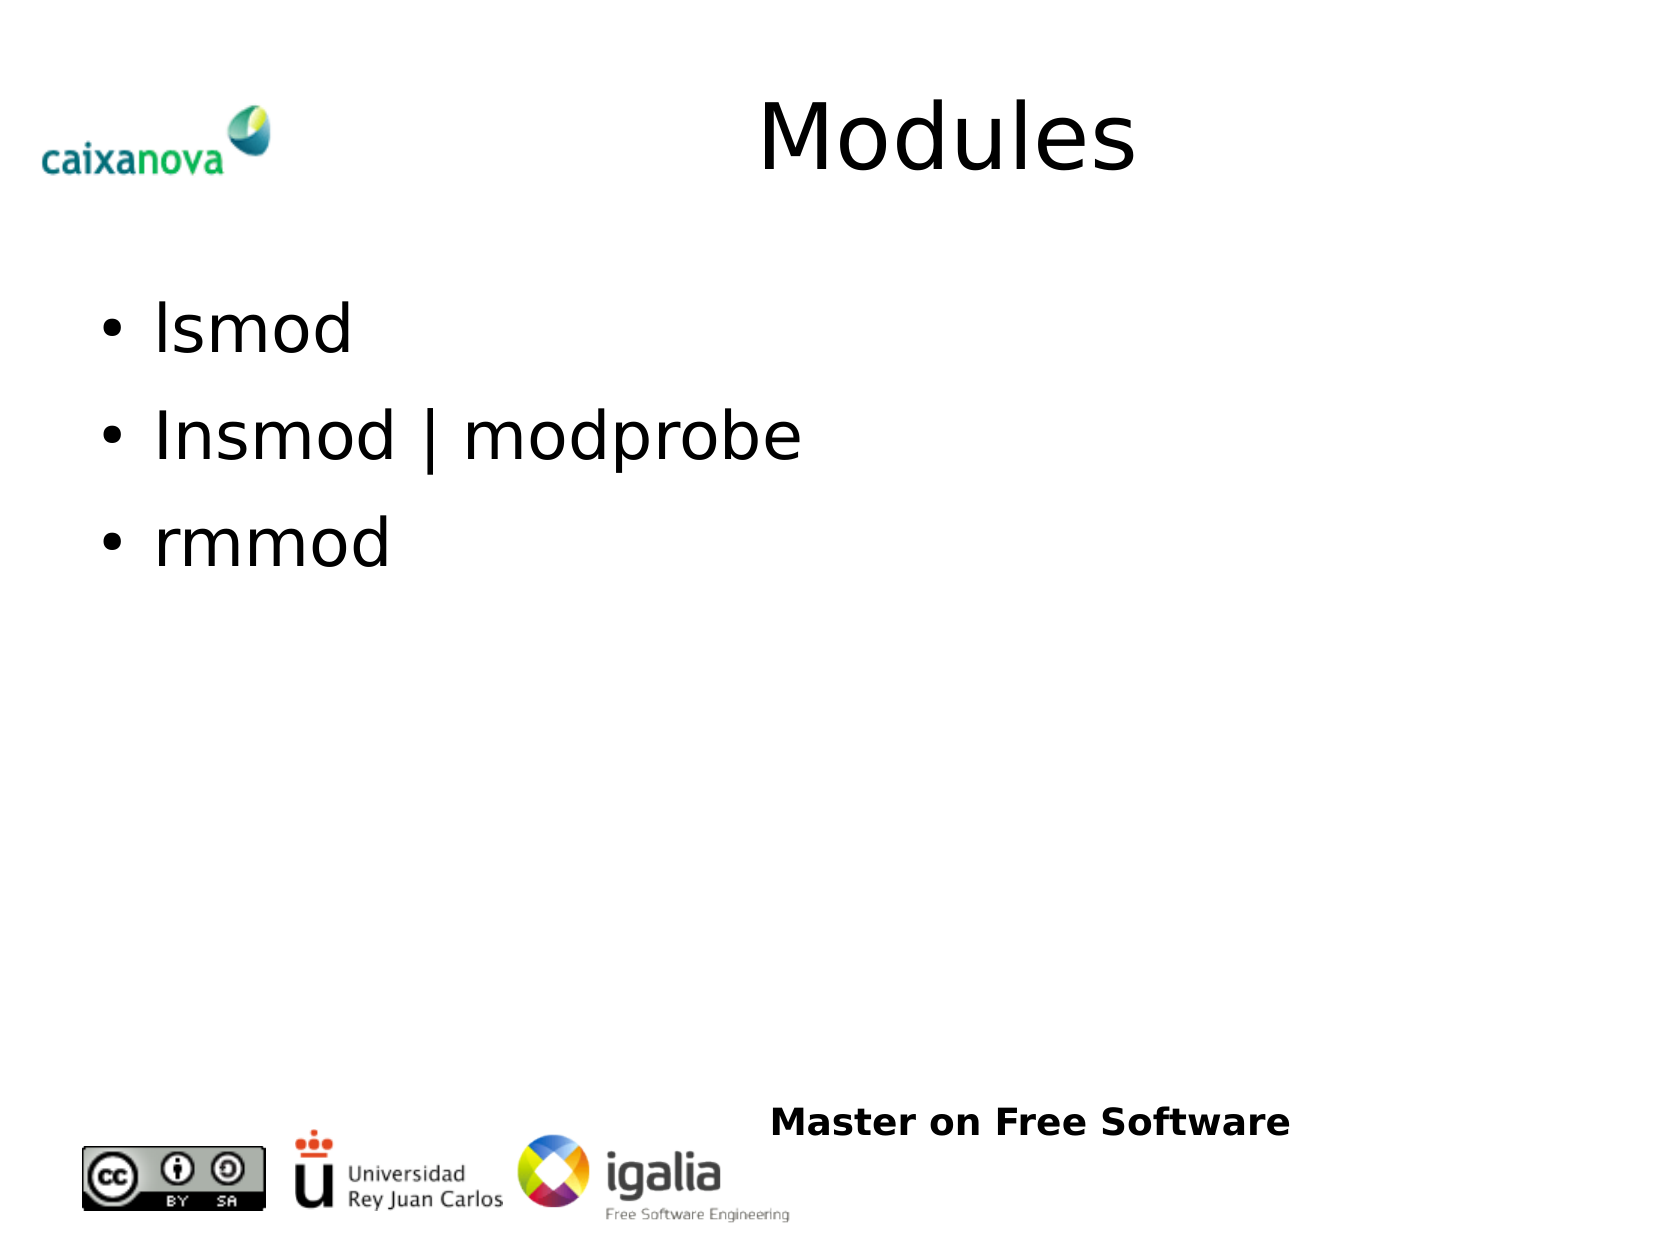

# Modules
lsmod
Insmod | modprobe
rmmod